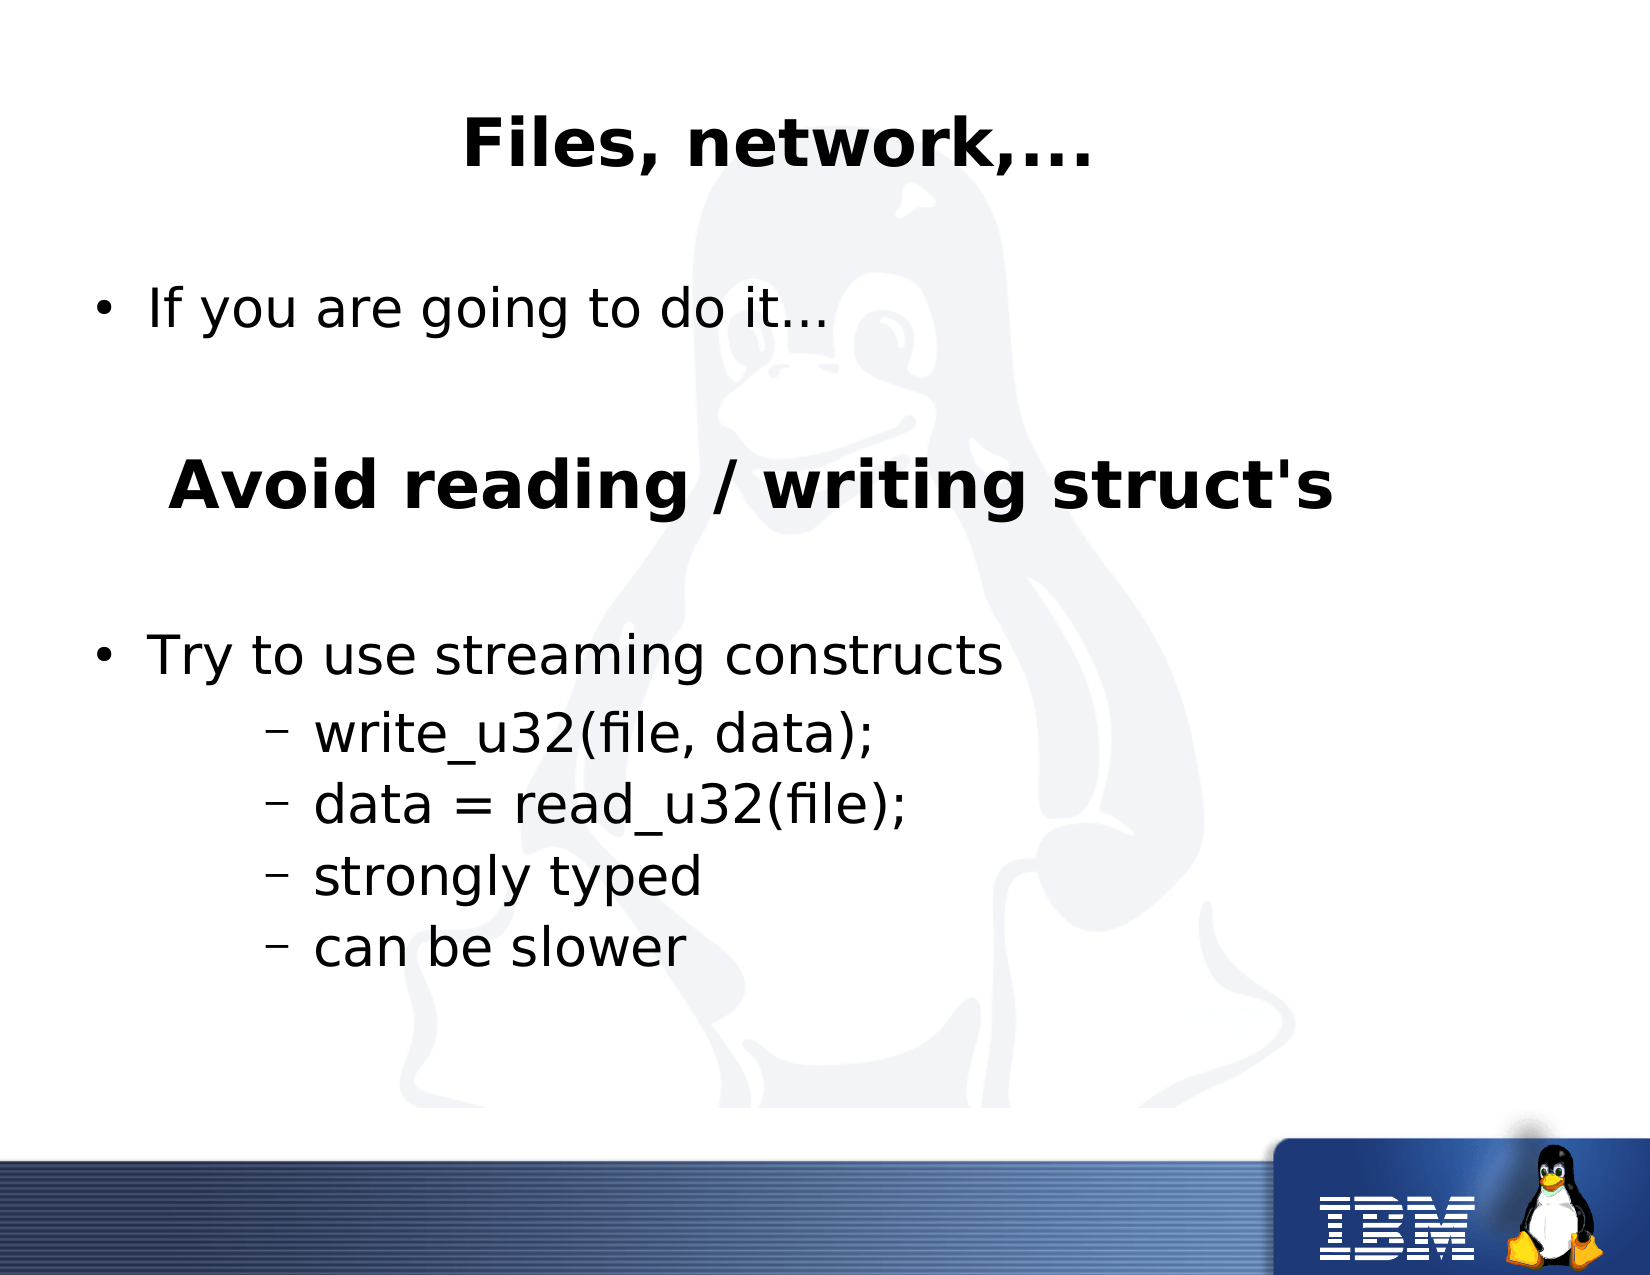

# Files, network,...
If you are going to do it...
 Avoid reading / writing struct's
Try to use streaming constructs
write_u32(file, data);
data = read_u32(file);
strongly typed
can be slower